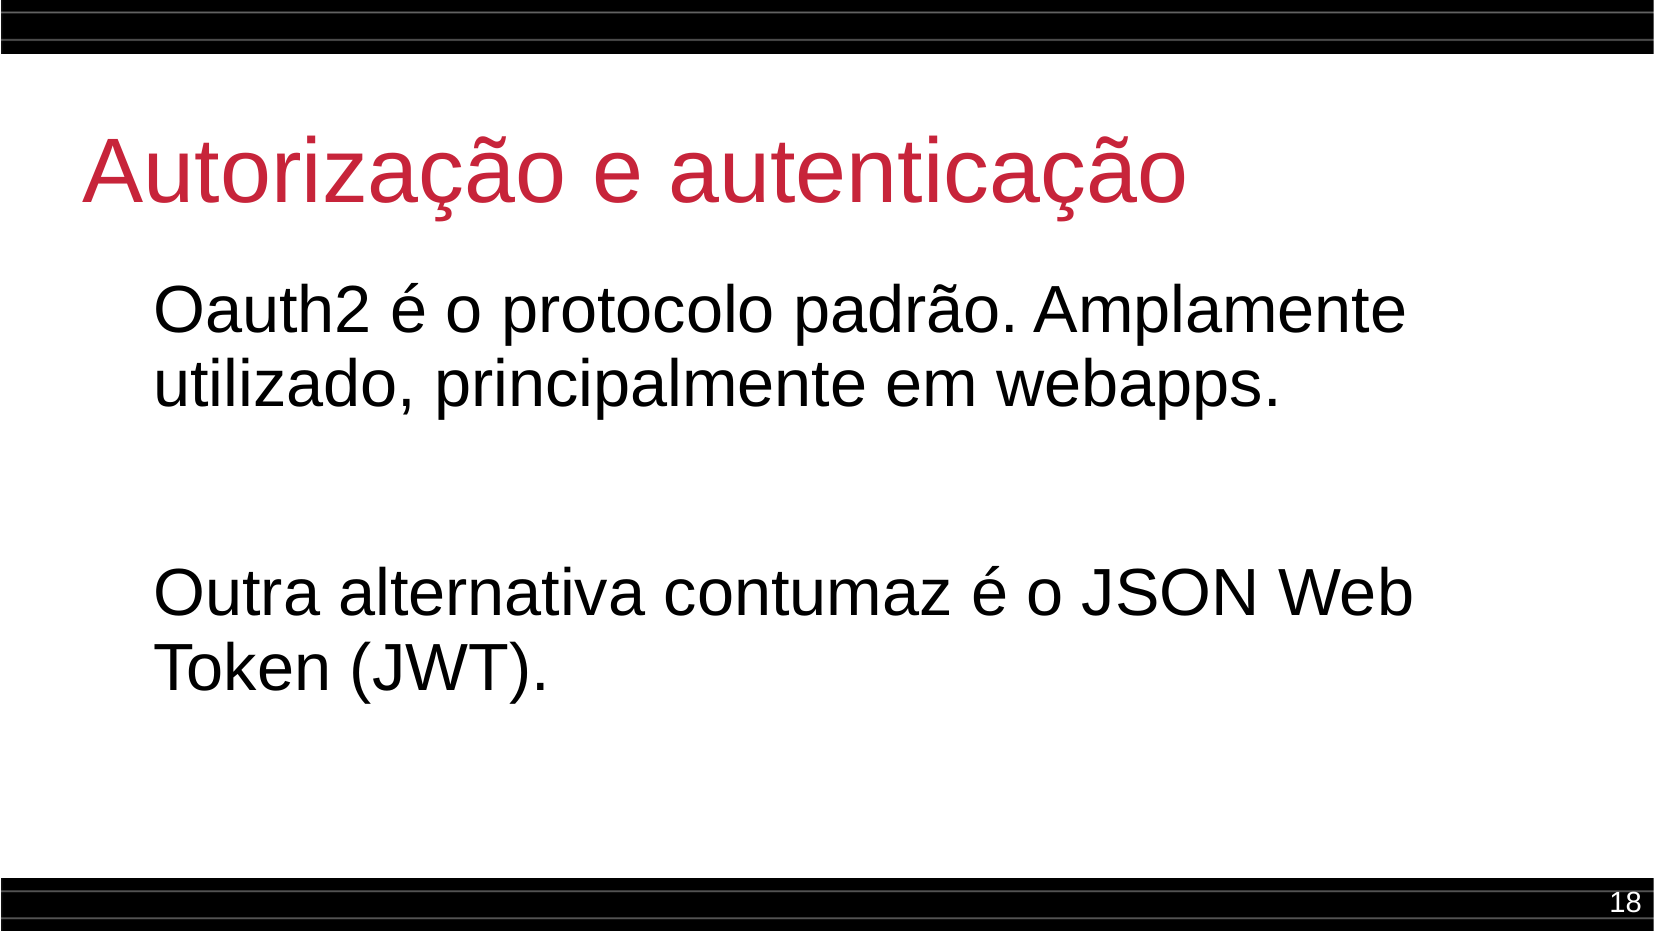

# Autorização e autenticação
Oauth2 é o protocolo padrão. Amplamente utilizado, principalmente em webapps.
Outra alternativa contumaz é o JSON Web Token (JWT).